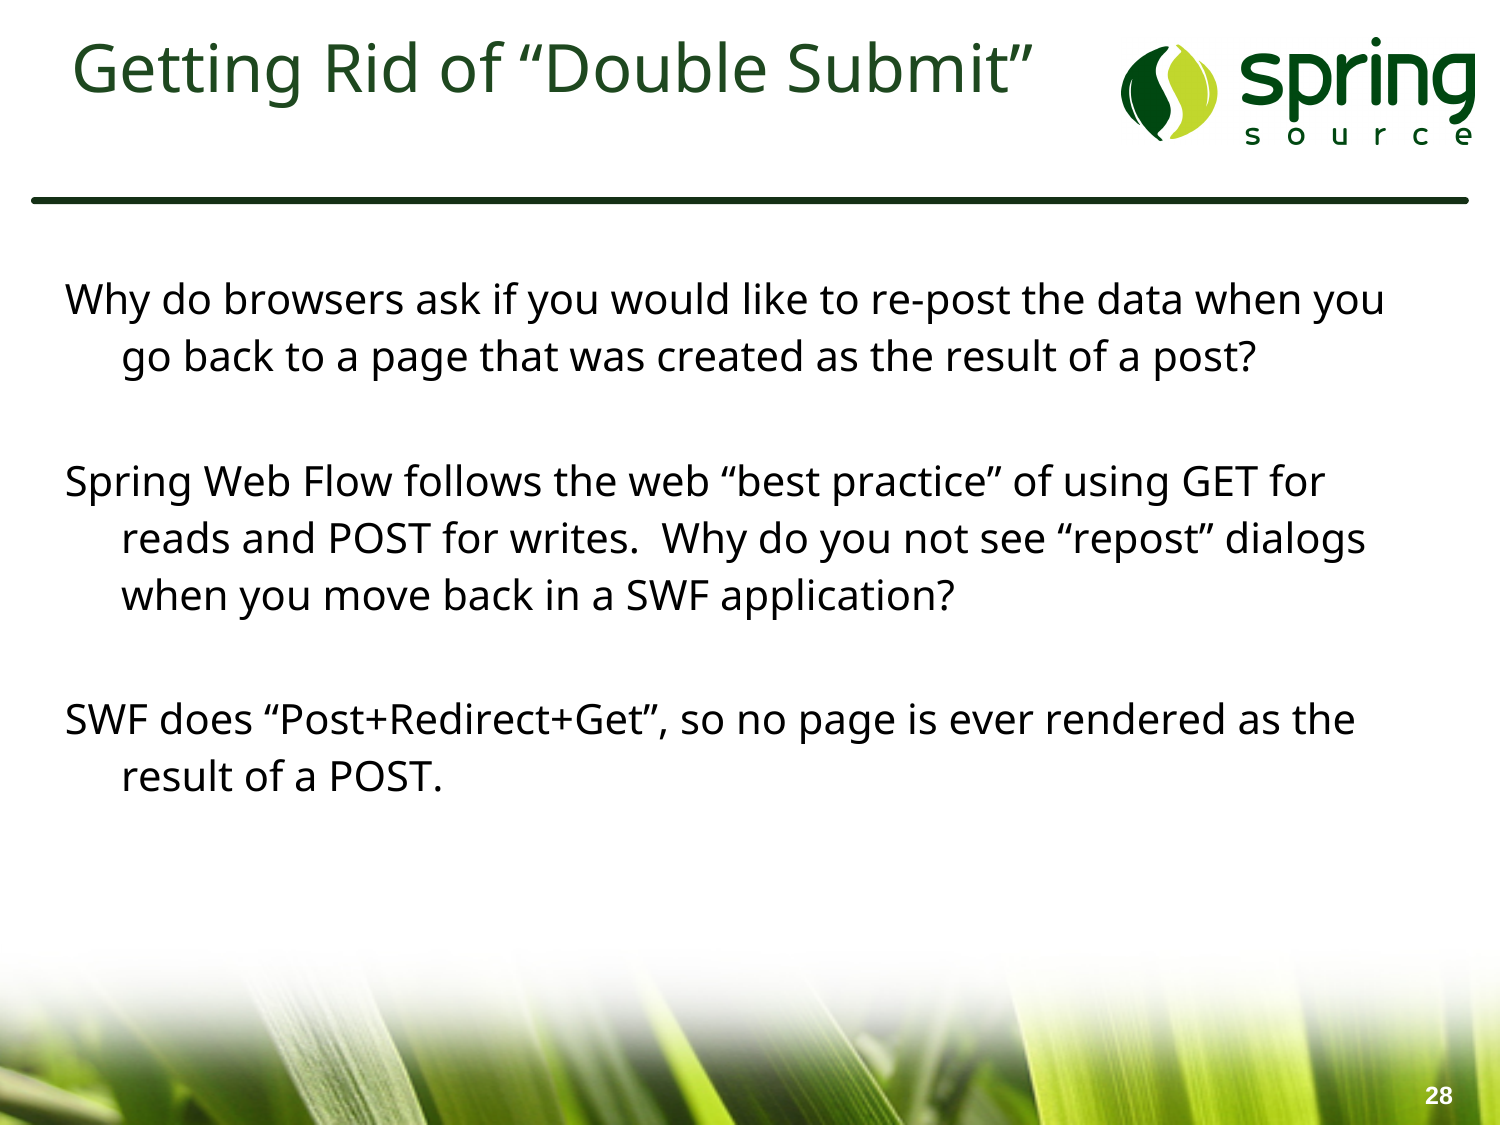

# Getting Rid of “Double Submit”
Why do browsers ask if you would like to re-post the data when you go back to a page that was created as the result of a post?
Spring Web Flow follows the web “best practice” of using GET for reads and POST for writes. Why do you not see “repost” dialogs when you move back in a SWF application?
SWF does “Post+Redirect+Get”, so no page is ever rendered as the result of a POST.